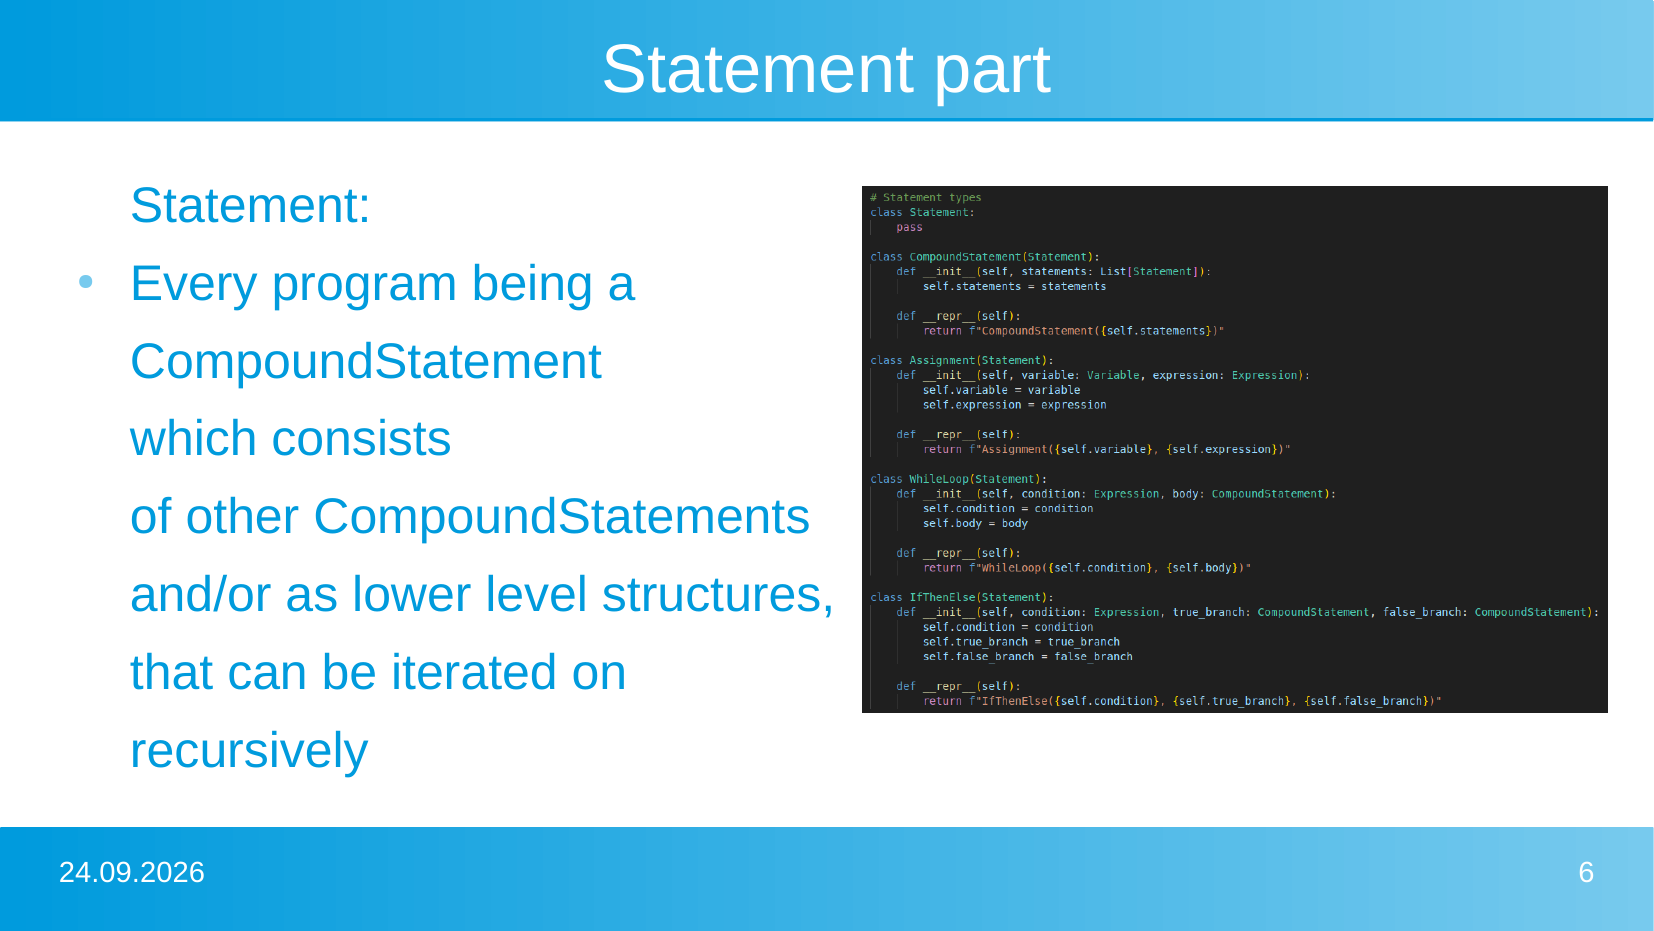

# Statement part
Statement:
Every program being a
CompoundStatement
which consists
of other CompoundStatements
and/or as lower level structures,
that can be iterated on
recursively
6